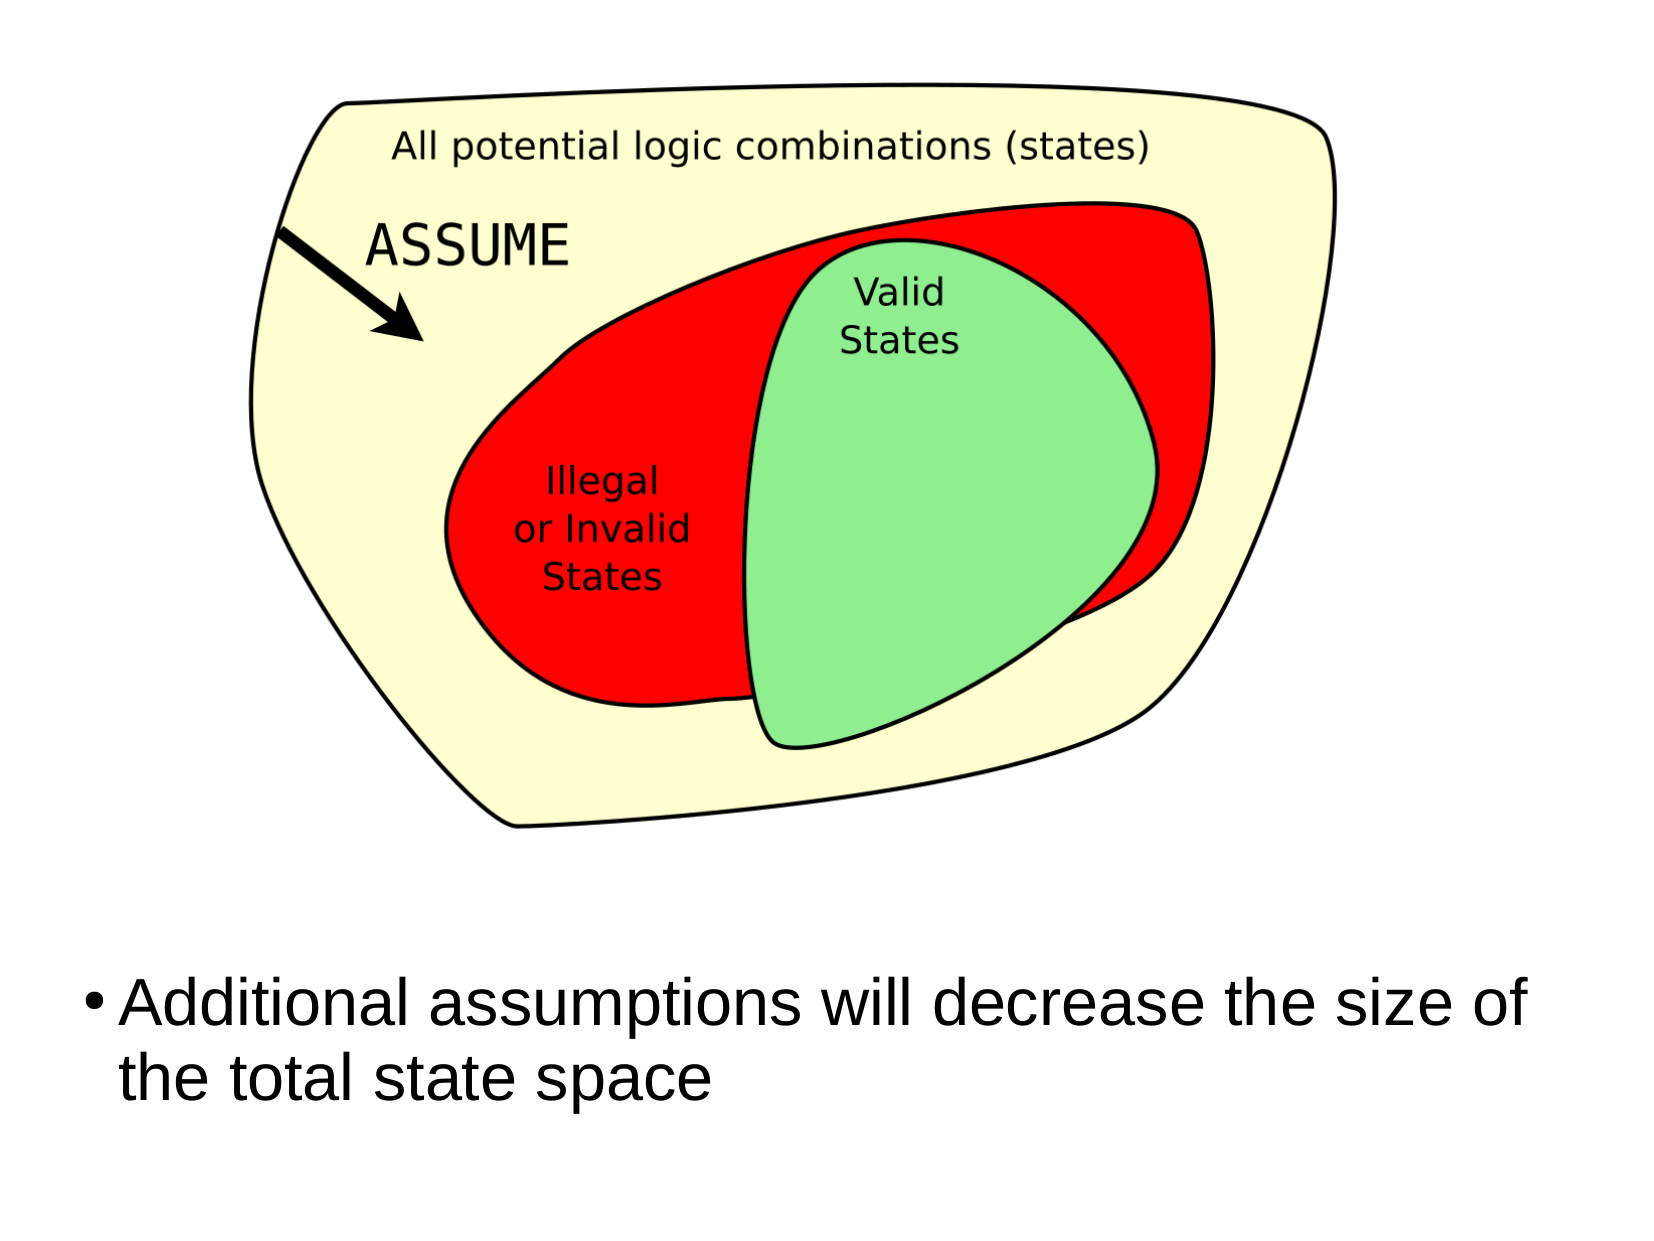

# Additional assumptions will decrease the size of the total state space